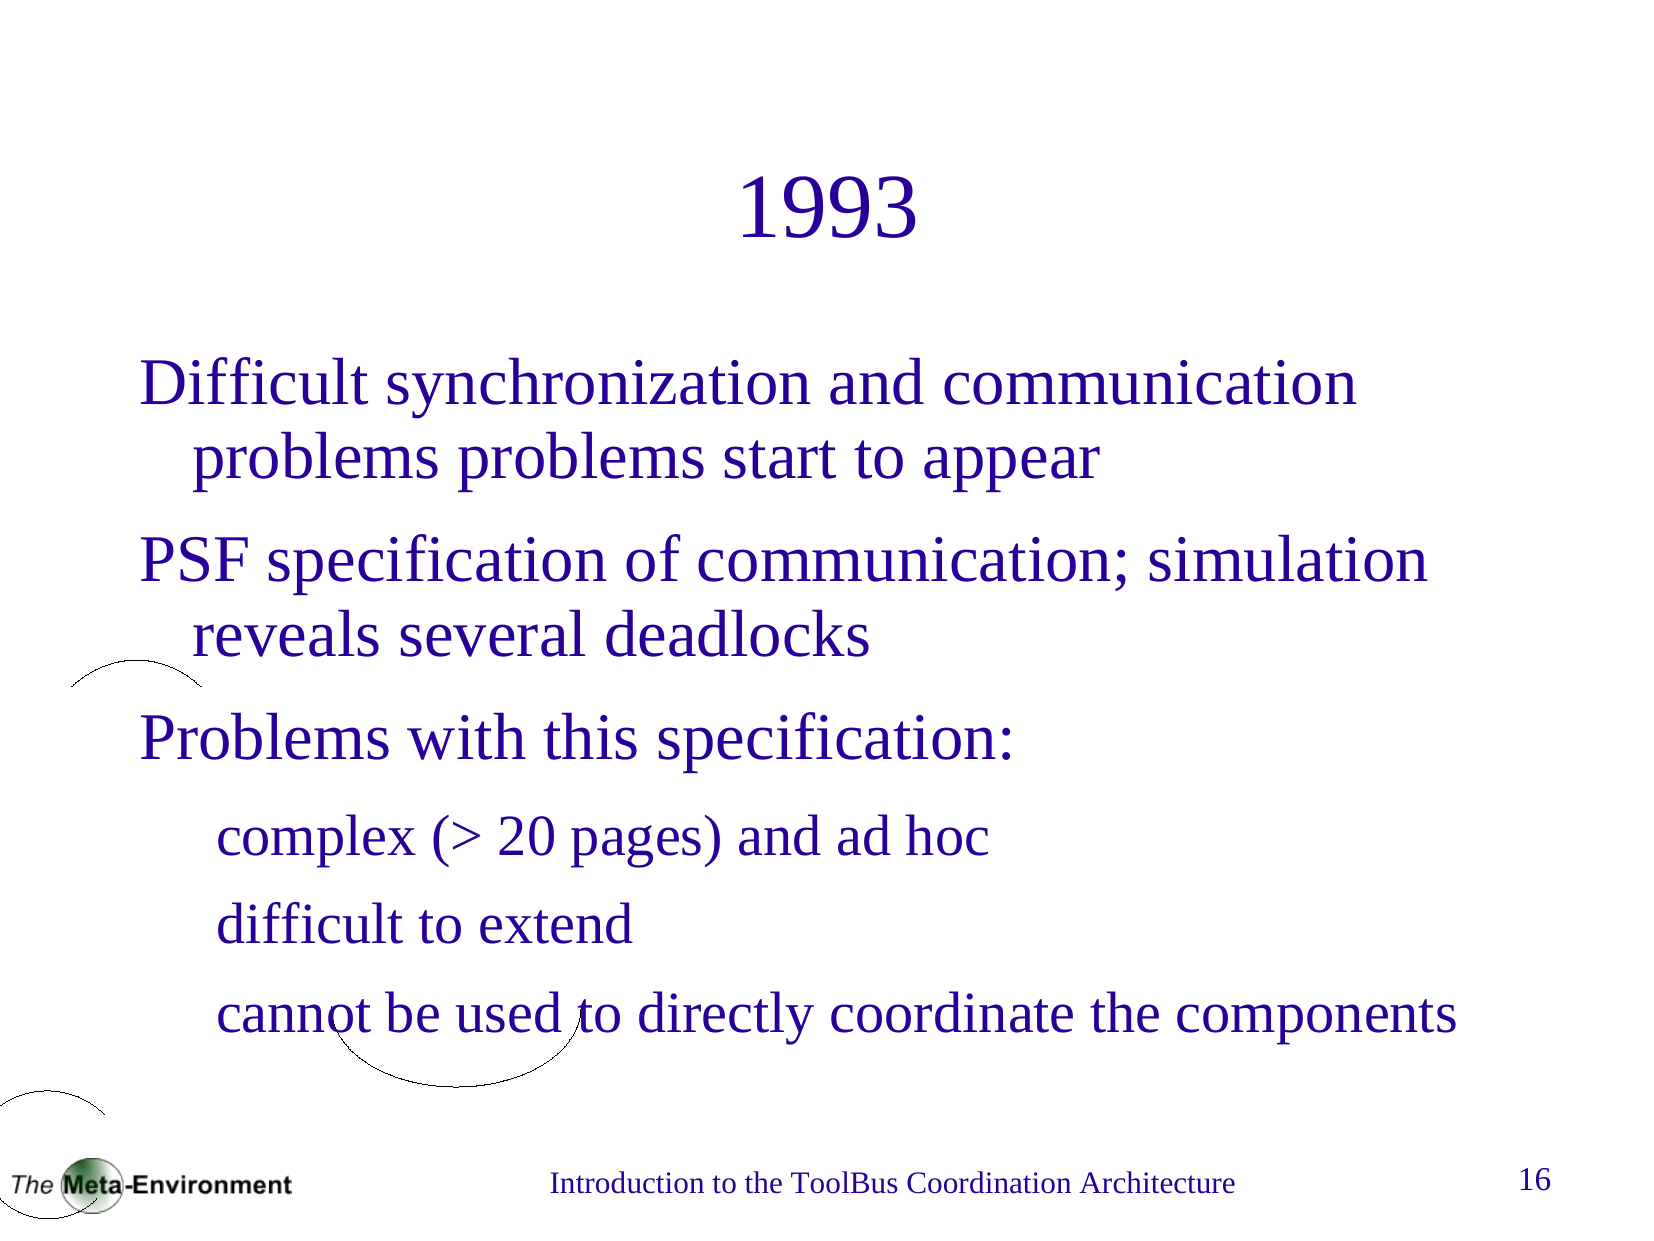

# 1993
Difficult synchronization and communication problems problems start to appear
PSF specification of communication; simulation reveals several deadlocks
Problems with this specification:
complex (> 20 pages) and ad hoc
difficult to extend
cannot be used to directly coordinate the components